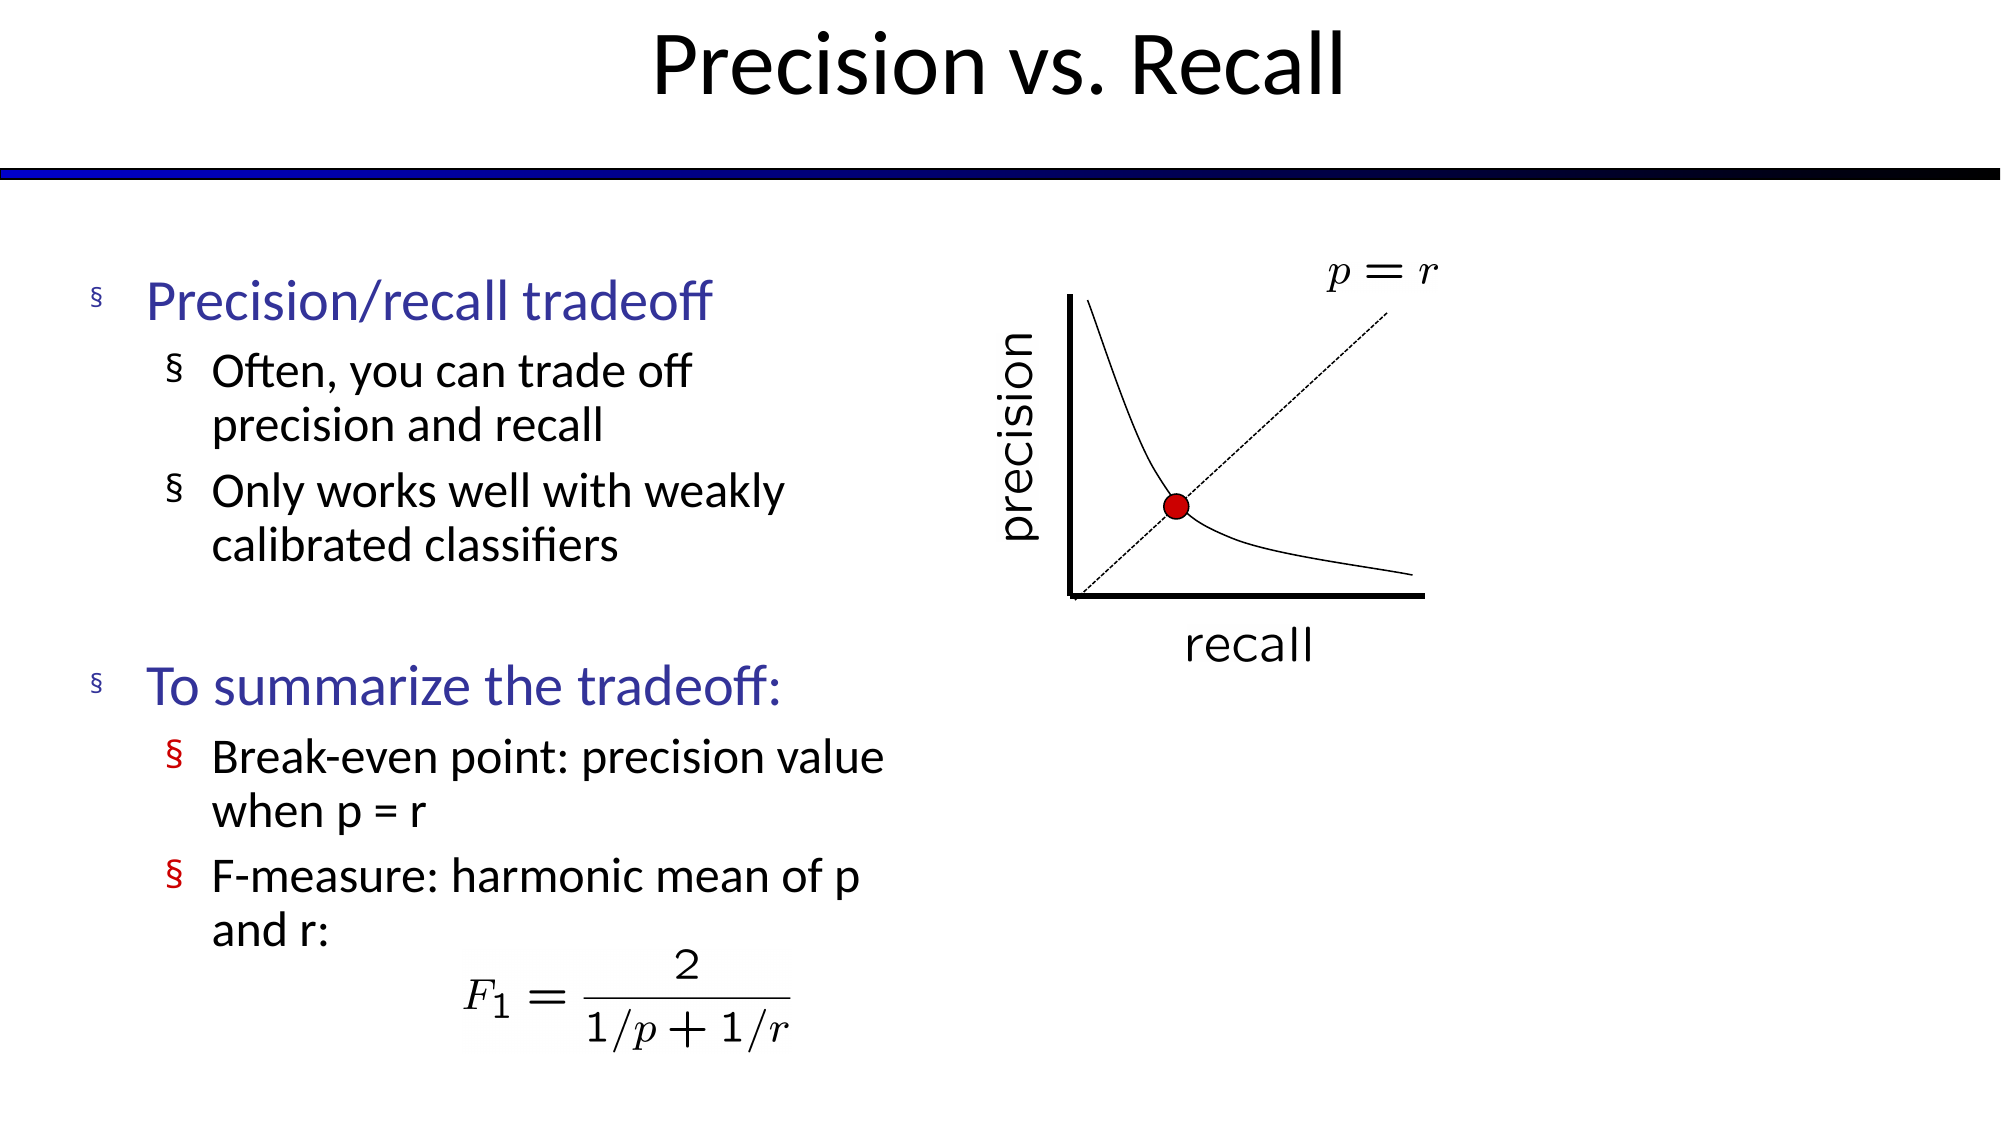

# Precision vs. Recall
Precision/recall tradeoff
Often, you can trade off precision and recall
Only works well with weakly calibrated classifiers
To summarize the tradeoff:
Break-even point: precision value when p = r
F-measure: harmonic mean of p and r: